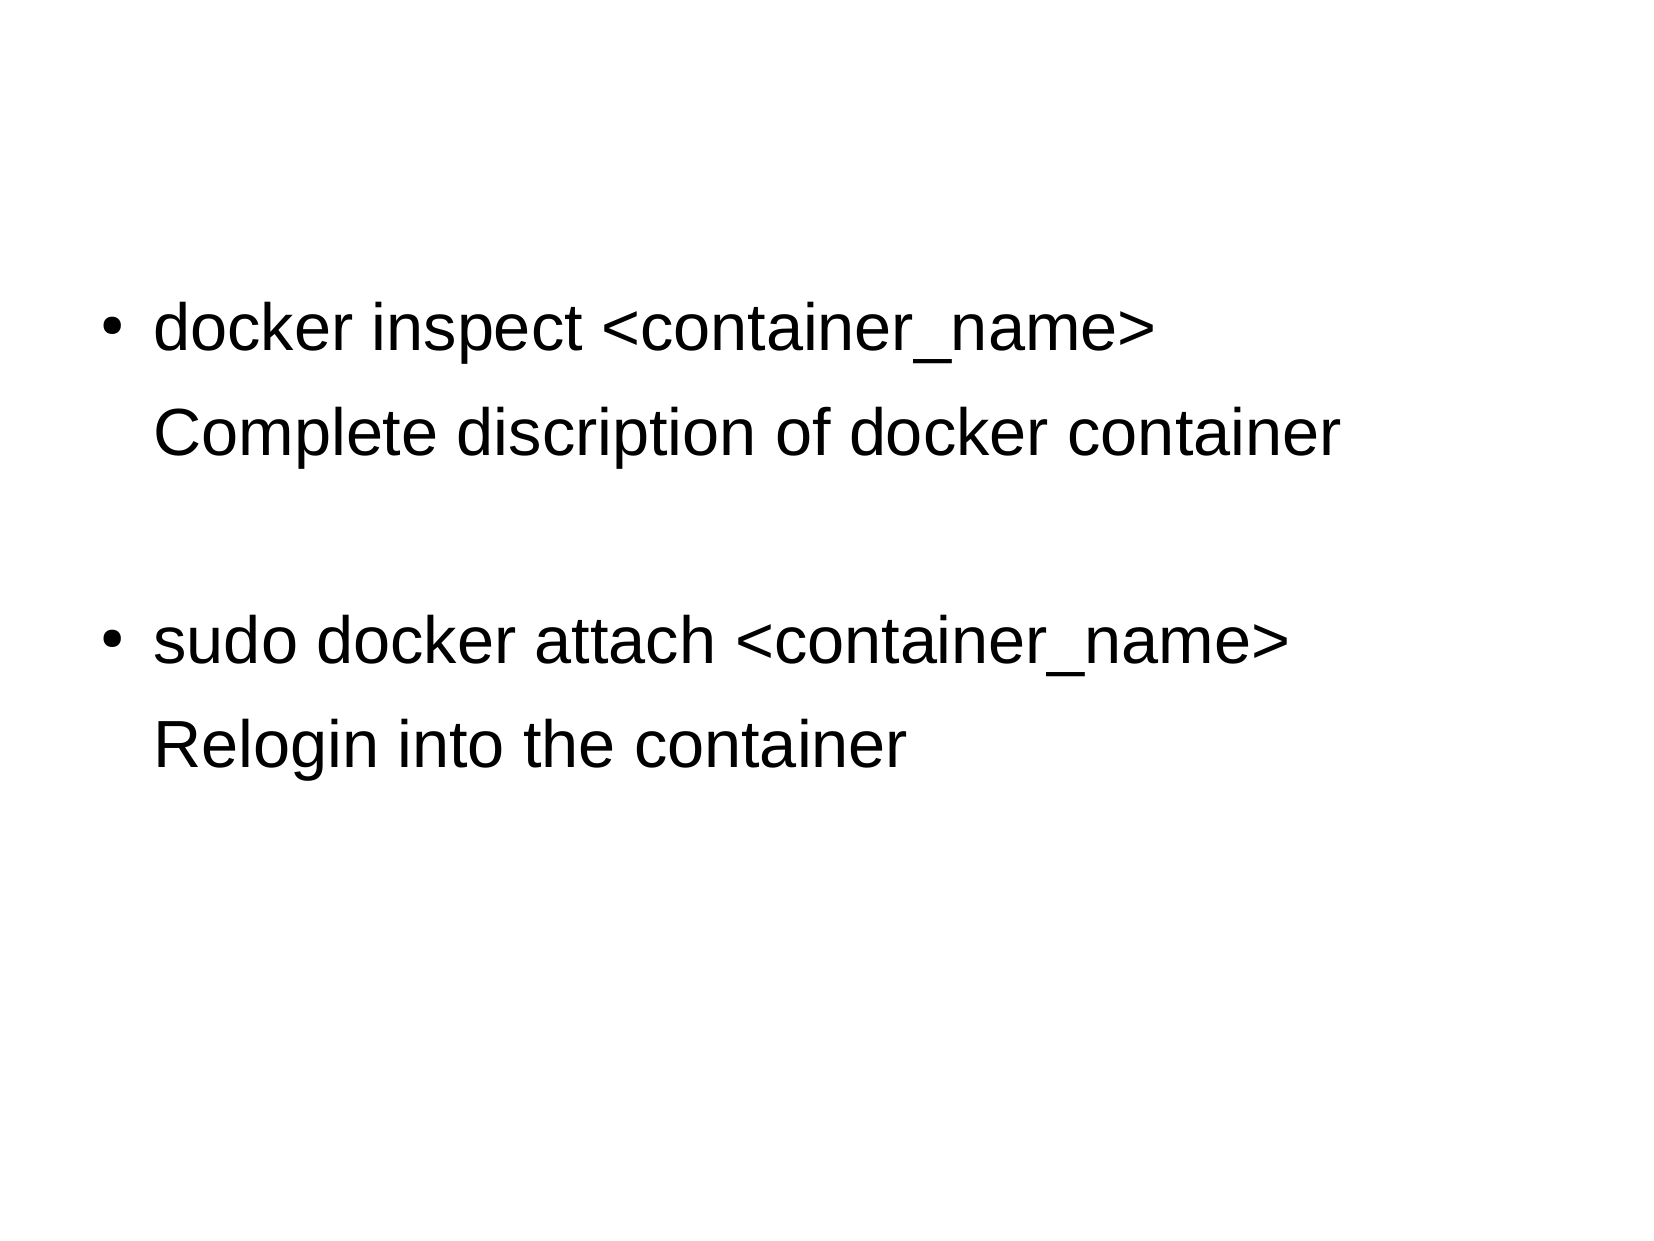

#
docker inspect <container_name>
Complete discription of docker container
sudo docker attach <container_name>
Relogin into the container